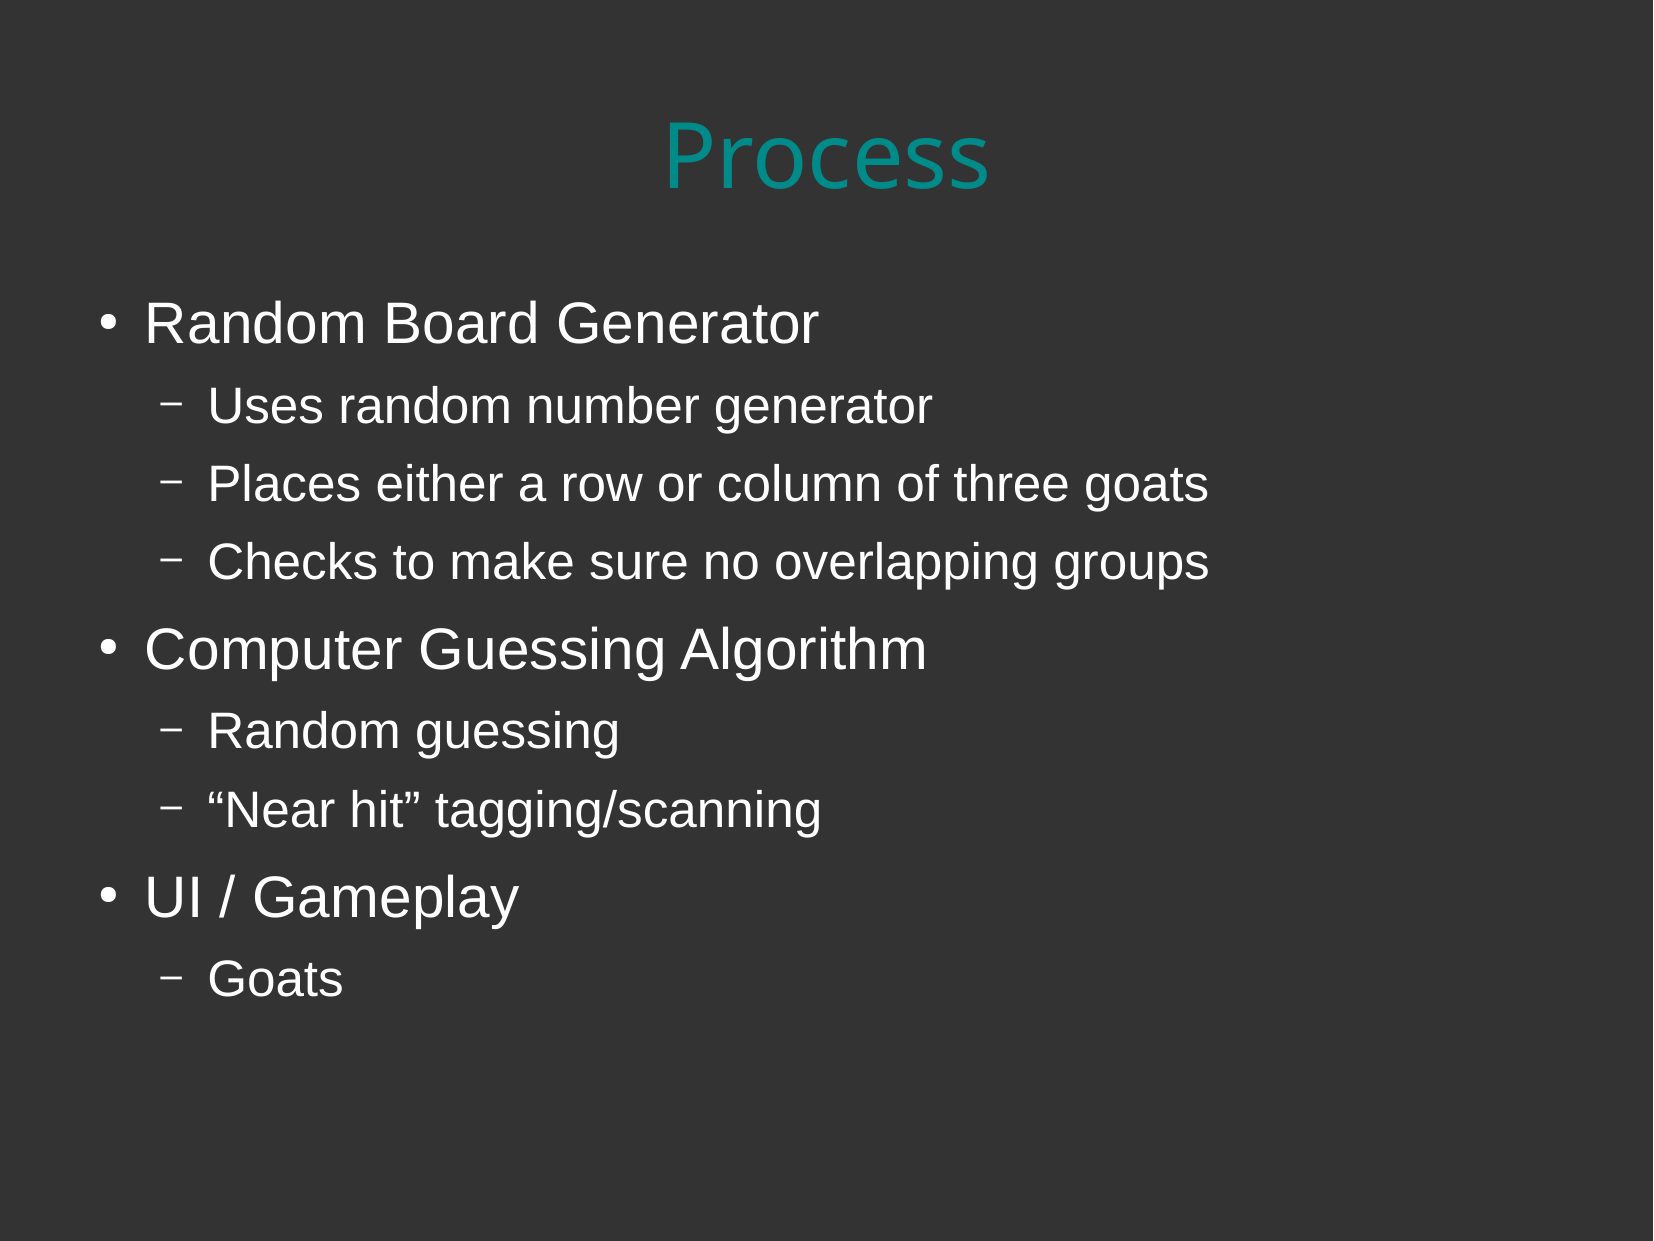

# Process
Random Board Generator
Uses random number generator
Places either a row or column of three goats
Checks to make sure no overlapping groups
Computer Guessing Algorithm
Random guessing
“Near hit” tagging/scanning
UI / Gameplay
Goats